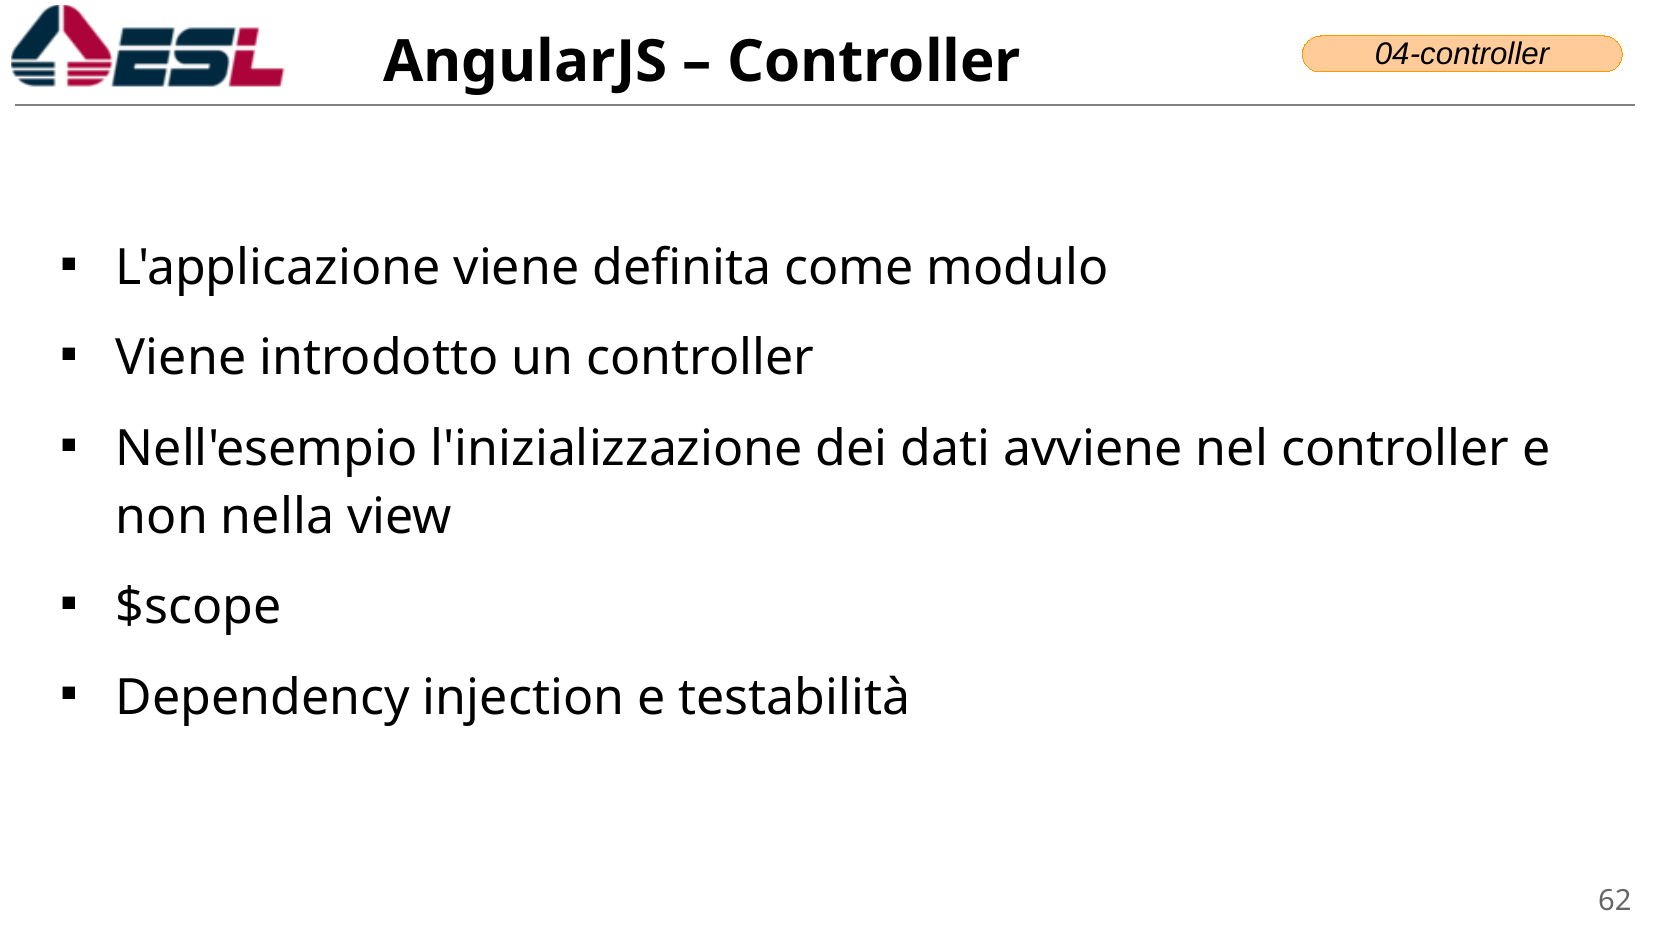

# AngularJS – Controller
04-controller
L'applicazione viene definita come modulo
Viene introdotto un controller
Nell'esempio l'inizializzazione dei dati avviene nel controller e non nella view
$scope
Dependency injection e testabilità